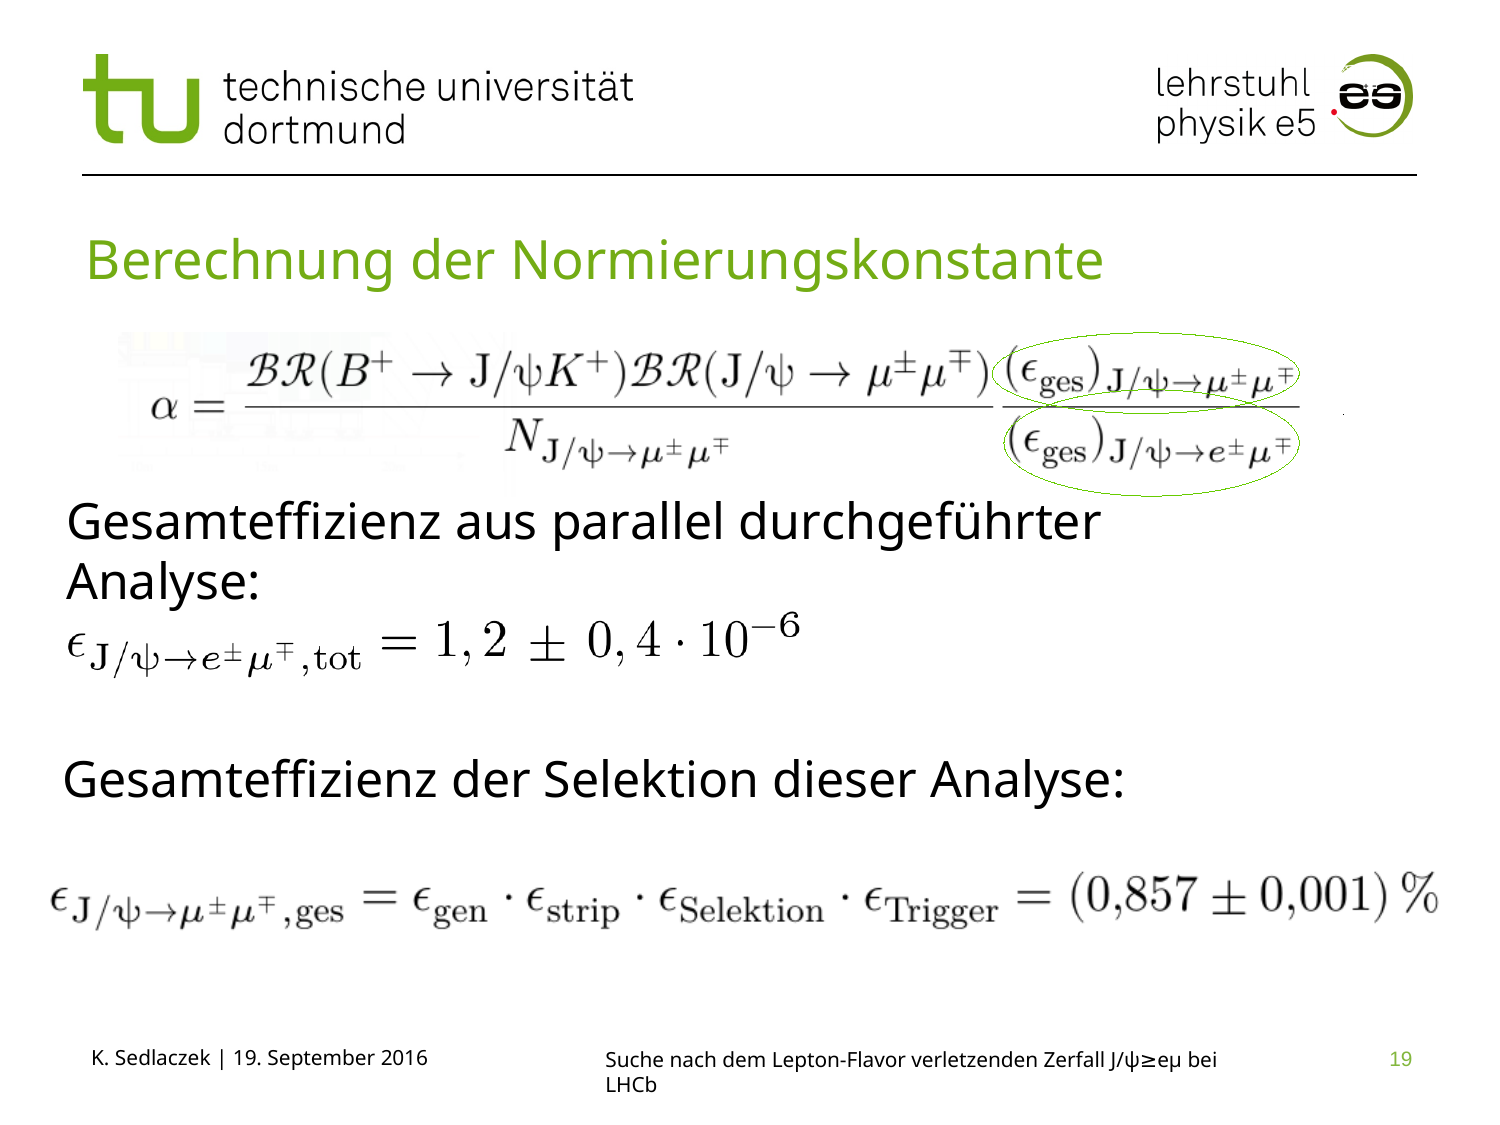

# Berechnung der Normierungskonstante
Gesamteffizienz aus parallel durchgeführter Analyse:
Gesamteffizienz der Selektion dieser Analyse:
K. Sedlaczek | 19. September 2016
Suche nach dem Lepton-Flavor verletzenden Zerfall J/ψ≥eµ bei LHCb